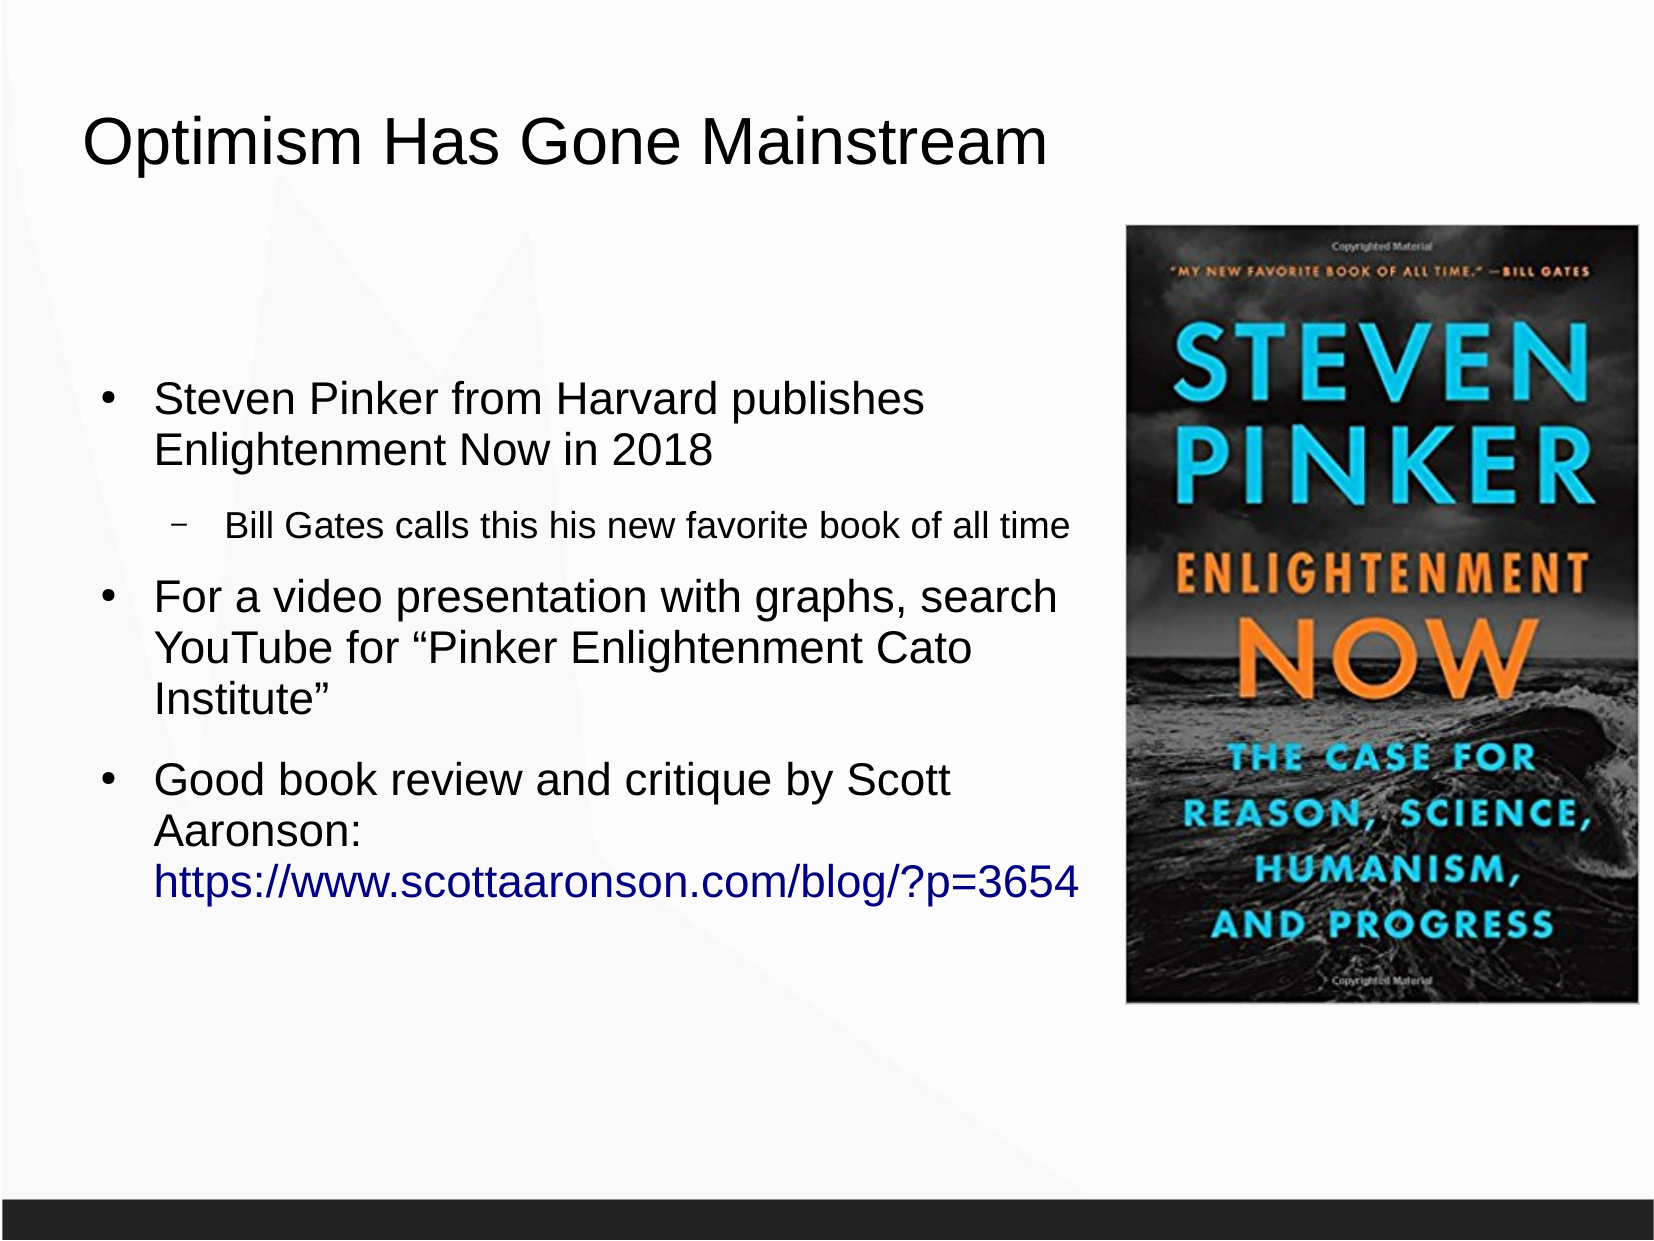

# Optimism Has Gone Mainstream
Steven Pinker from Harvard publishes Enlightenment Now in 2018
Bill Gates calls this his new favorite book of all time
For a video presentation with graphs, search YouTube for “Pinker Enlightenment Cato Institute”
Good book review and critique by Scott Aaronson: https://www.scottaaronson.com/blog/?p=3654